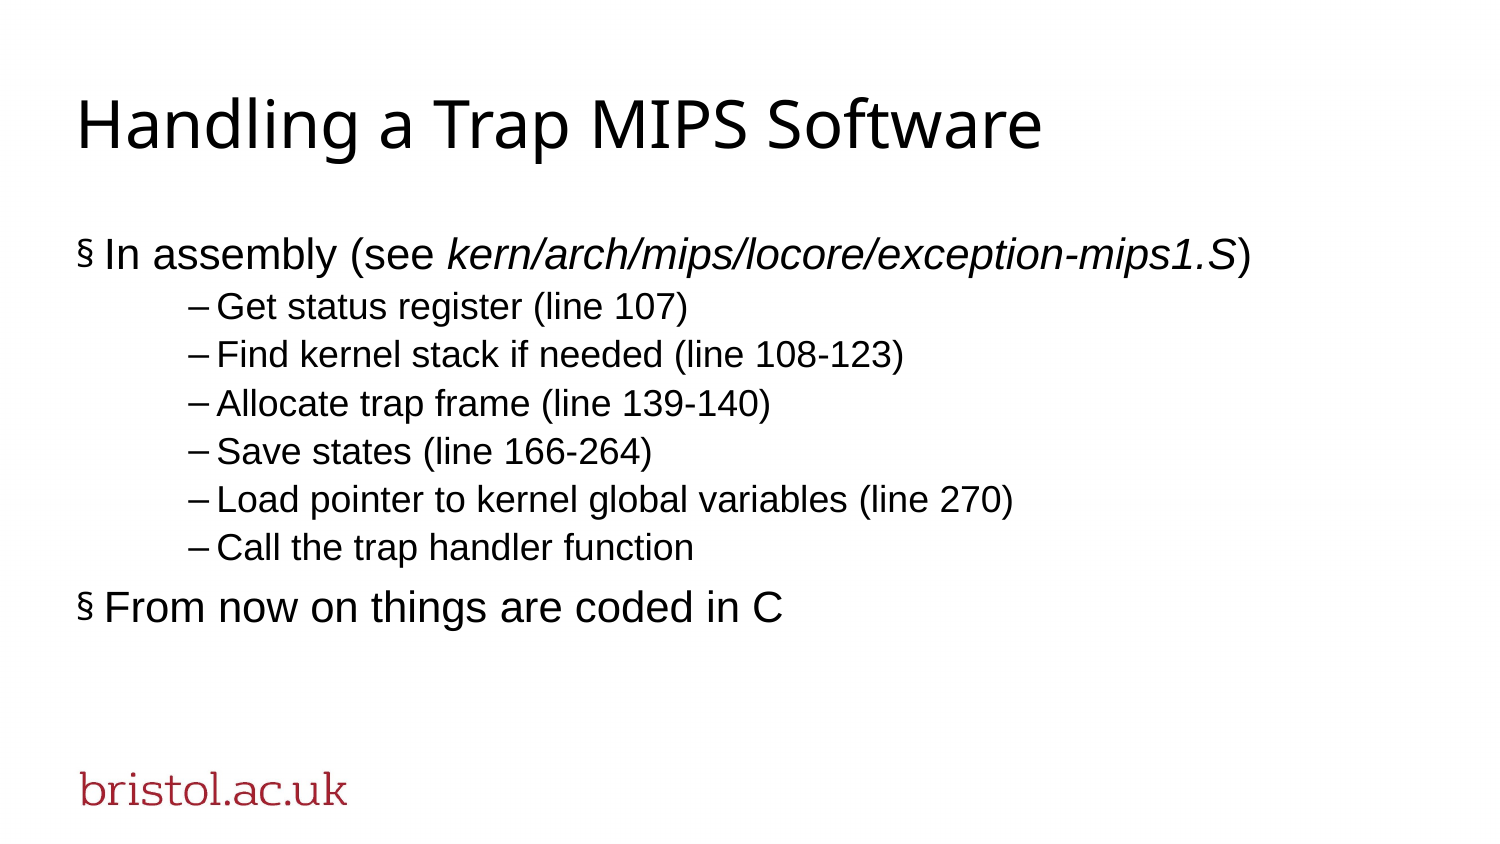

# Handling a Trap MIPS Software
In assembly (see kern/arch/mips/locore/exception-mips1.S)
Get status register (line 107)
Find kernel stack if needed (line 108-123)
Allocate trap frame (line 139-140)
Save states (line 166-264)
Load pointer to kernel global variables (line 270)
Call the trap handler function
From now on things are coded in C